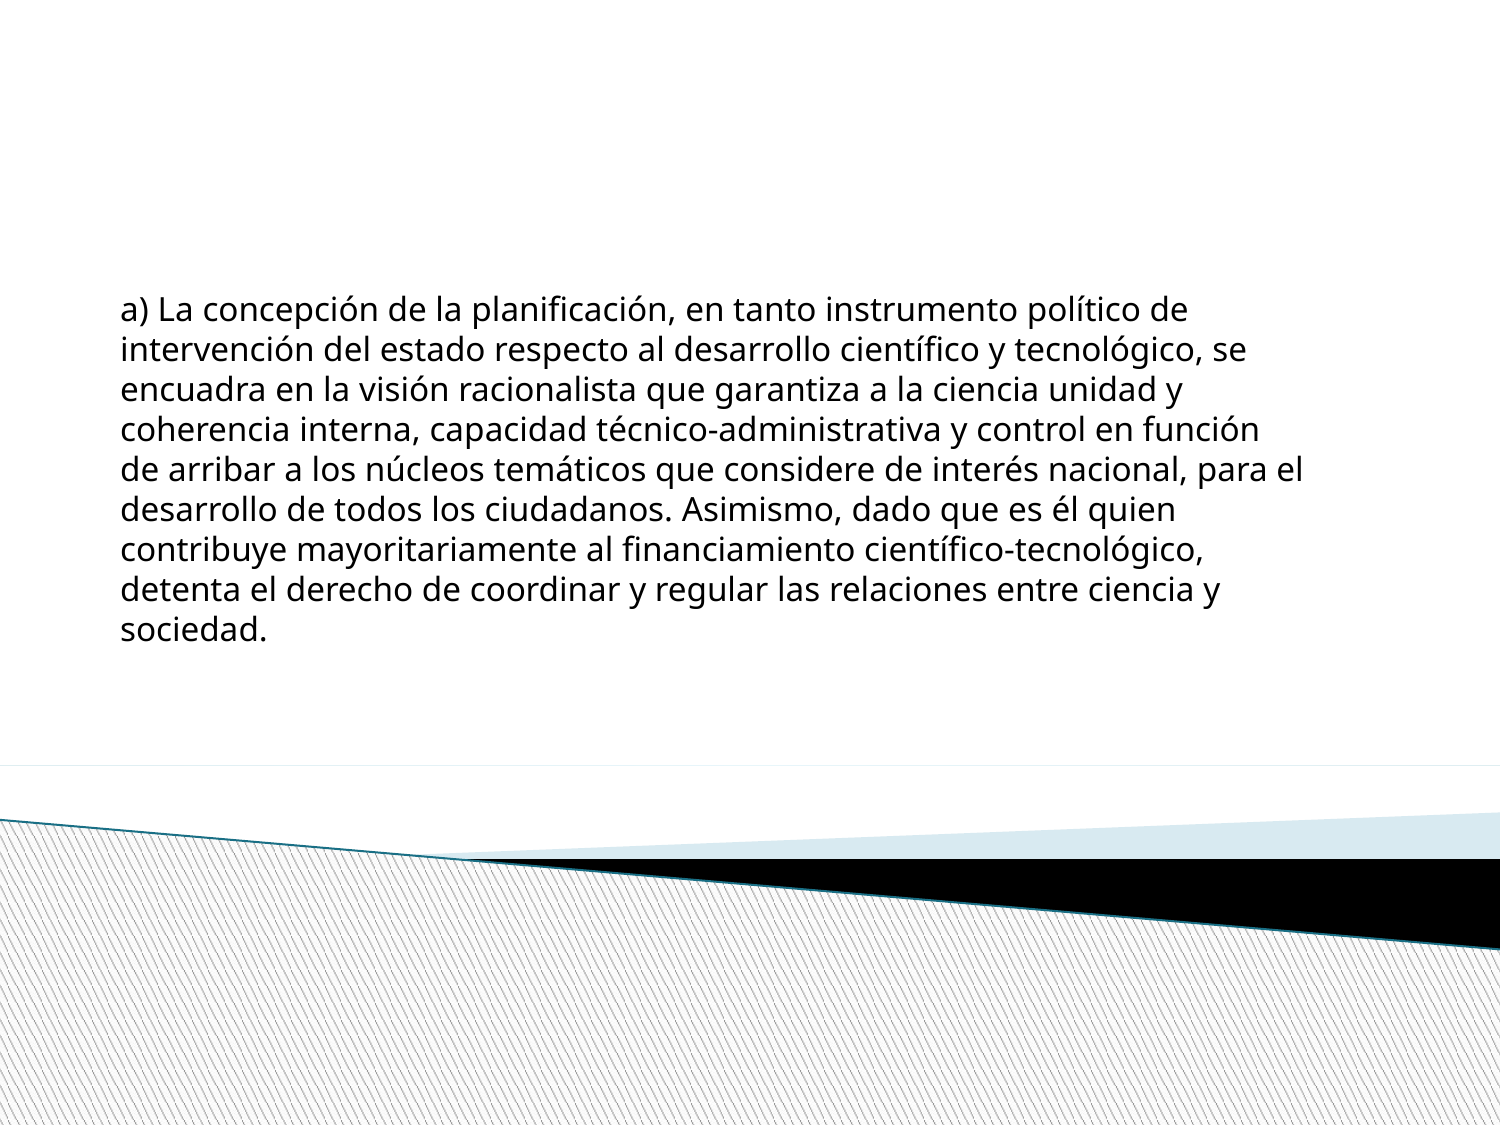

a) La concepción de la planificación, en tanto instrumento político de intervención del estado respecto al desarrollo científico y tecnológico, se encuadra en la visión racionalista que garantiza a la ciencia unidad y coherencia interna, capacidad técnico-administrativa y control en función de arribar a los núcleos temáticos que considere de interés nacional, para el desarrollo de todos los ciudadanos. Asimismo, dado que es él quien contribuye mayoritariamente al financiamiento científico-tecnológico, detenta el derecho de coordinar y regular las relaciones entre ciencia y sociedad.